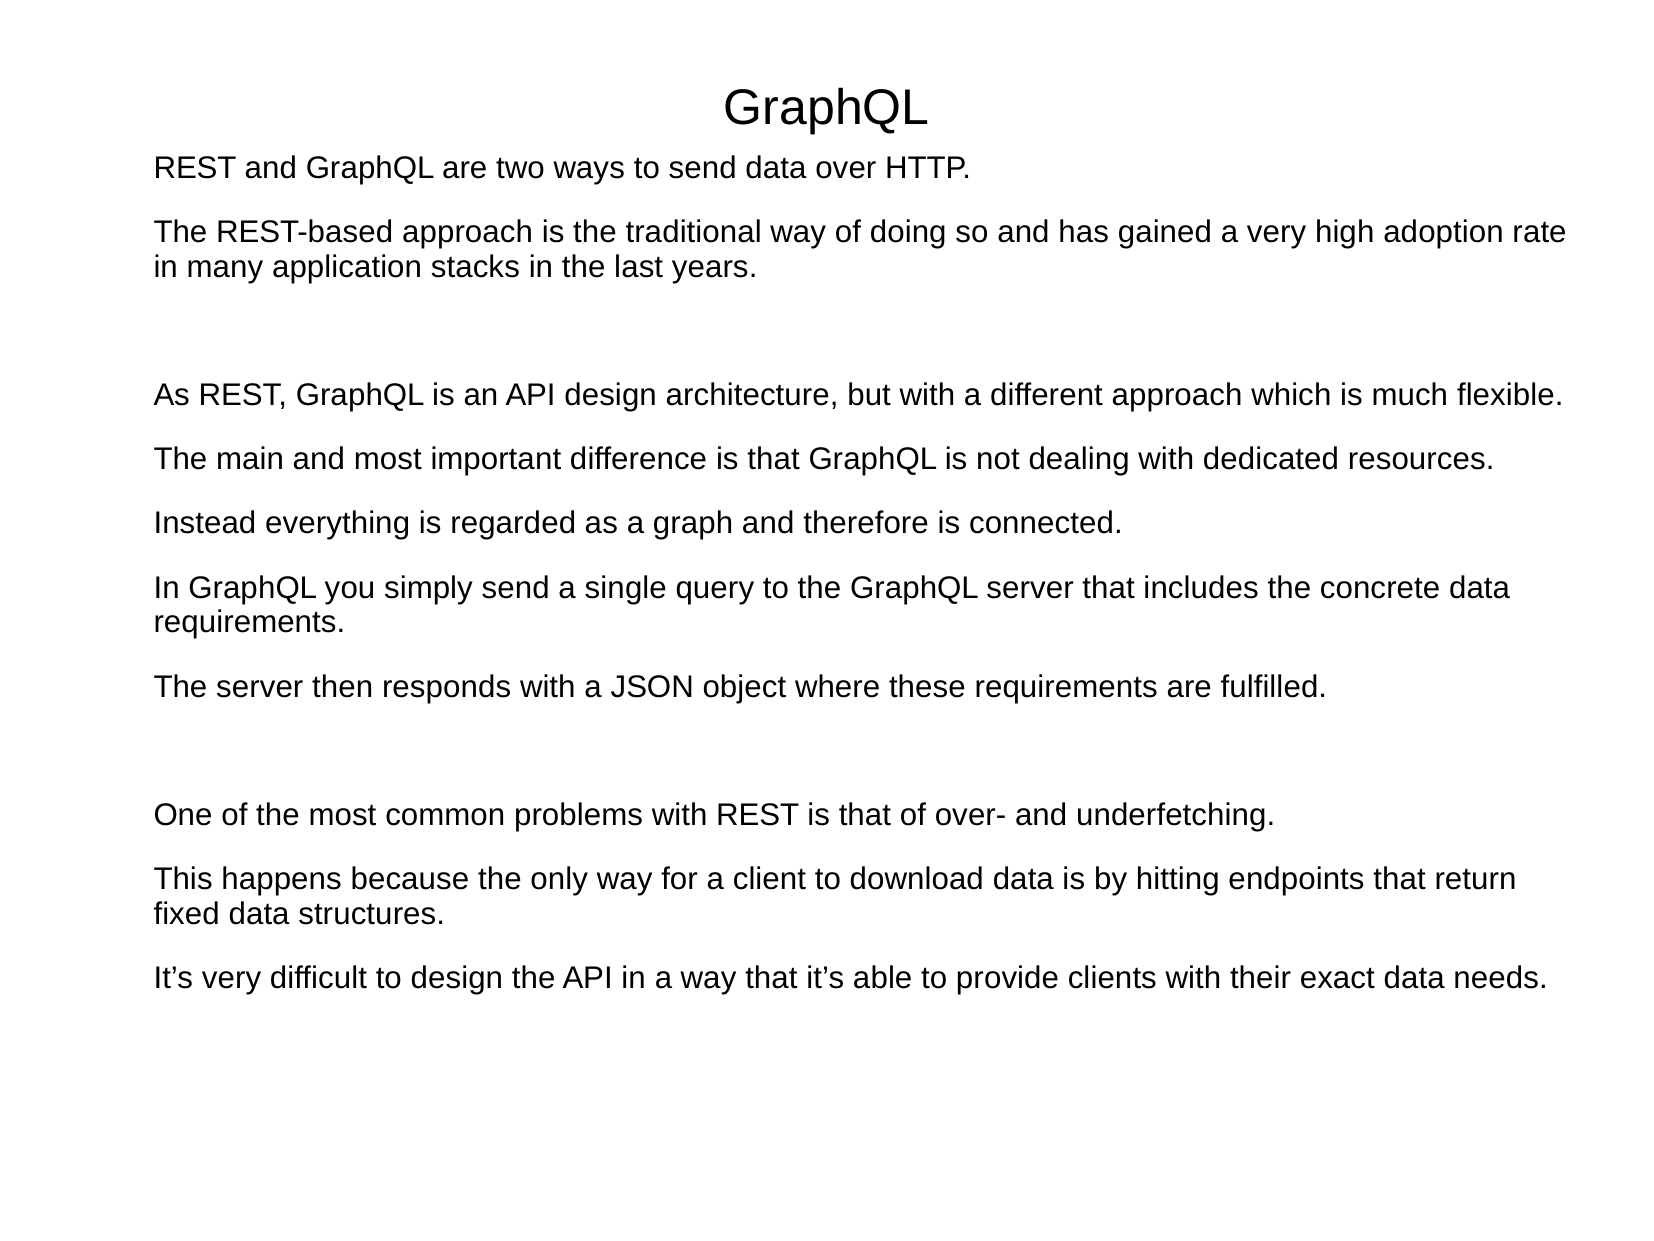

# GraphQL
REST and GraphQL are two ways to send data over HTTP.
The REST-based approach is the traditional way of doing so and has gained a very high adoption rate in many application stacks in the last years.
As REST, GraphQL is an API design architecture, but with a different approach which is much flexible.
The main and most important difference is that GraphQL is not dealing with dedicated resources.
Instead everything is regarded as a graph and therefore is connected.
In GraphQL you simply send a single query to the GraphQL server that includes the concrete data requirements.
The server then responds with a JSON object where these requirements are fulfilled.
One of the most common problems with REST is that of over- and underfetching.
This happens because the only way for a client to download data is by hitting endpoints that return fixed data structures.
It’s very difficult to design the API in a way that it’s able to provide clients with their exact data needs.